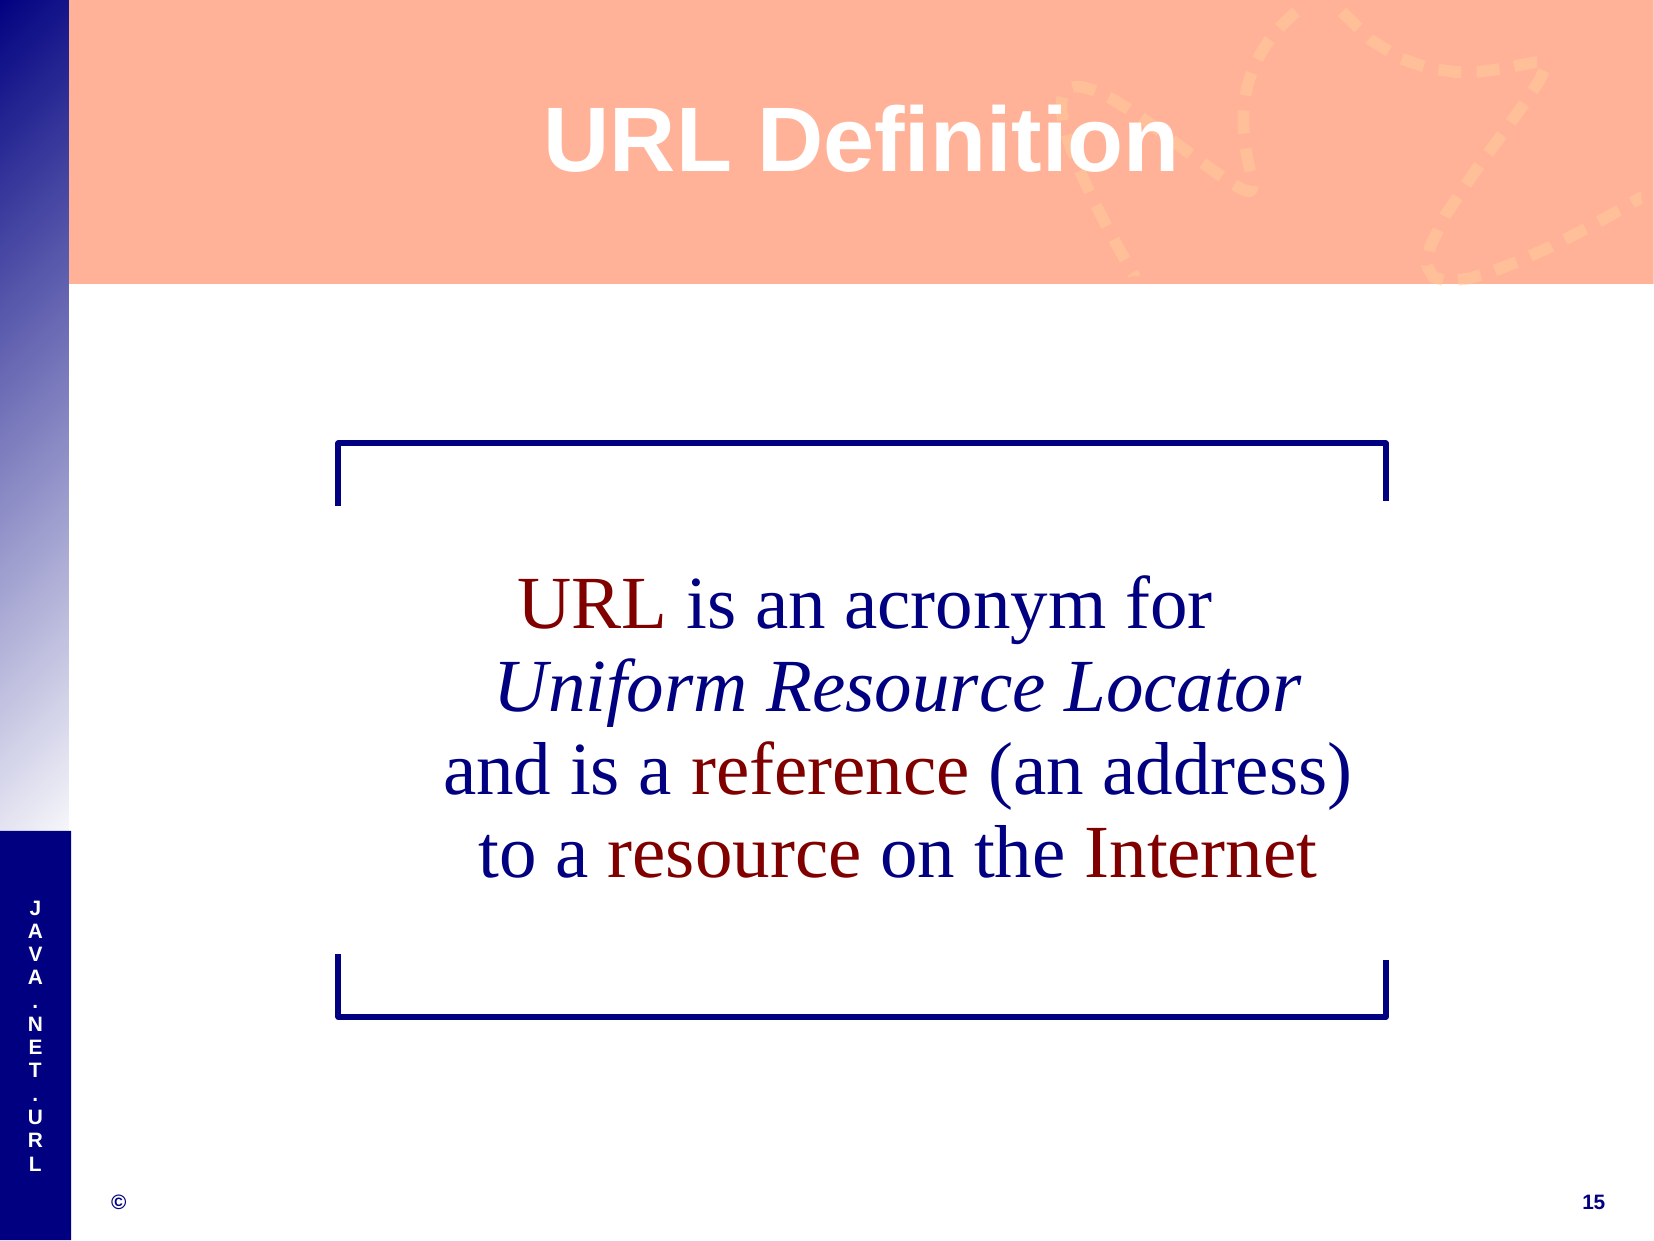

# URL Definition
URL is an acronym for
Uniform Resource Locator
and is a reference (an address) to a resource on the Internet
J
A
V
A
.
N
E
T
.
U
R
L